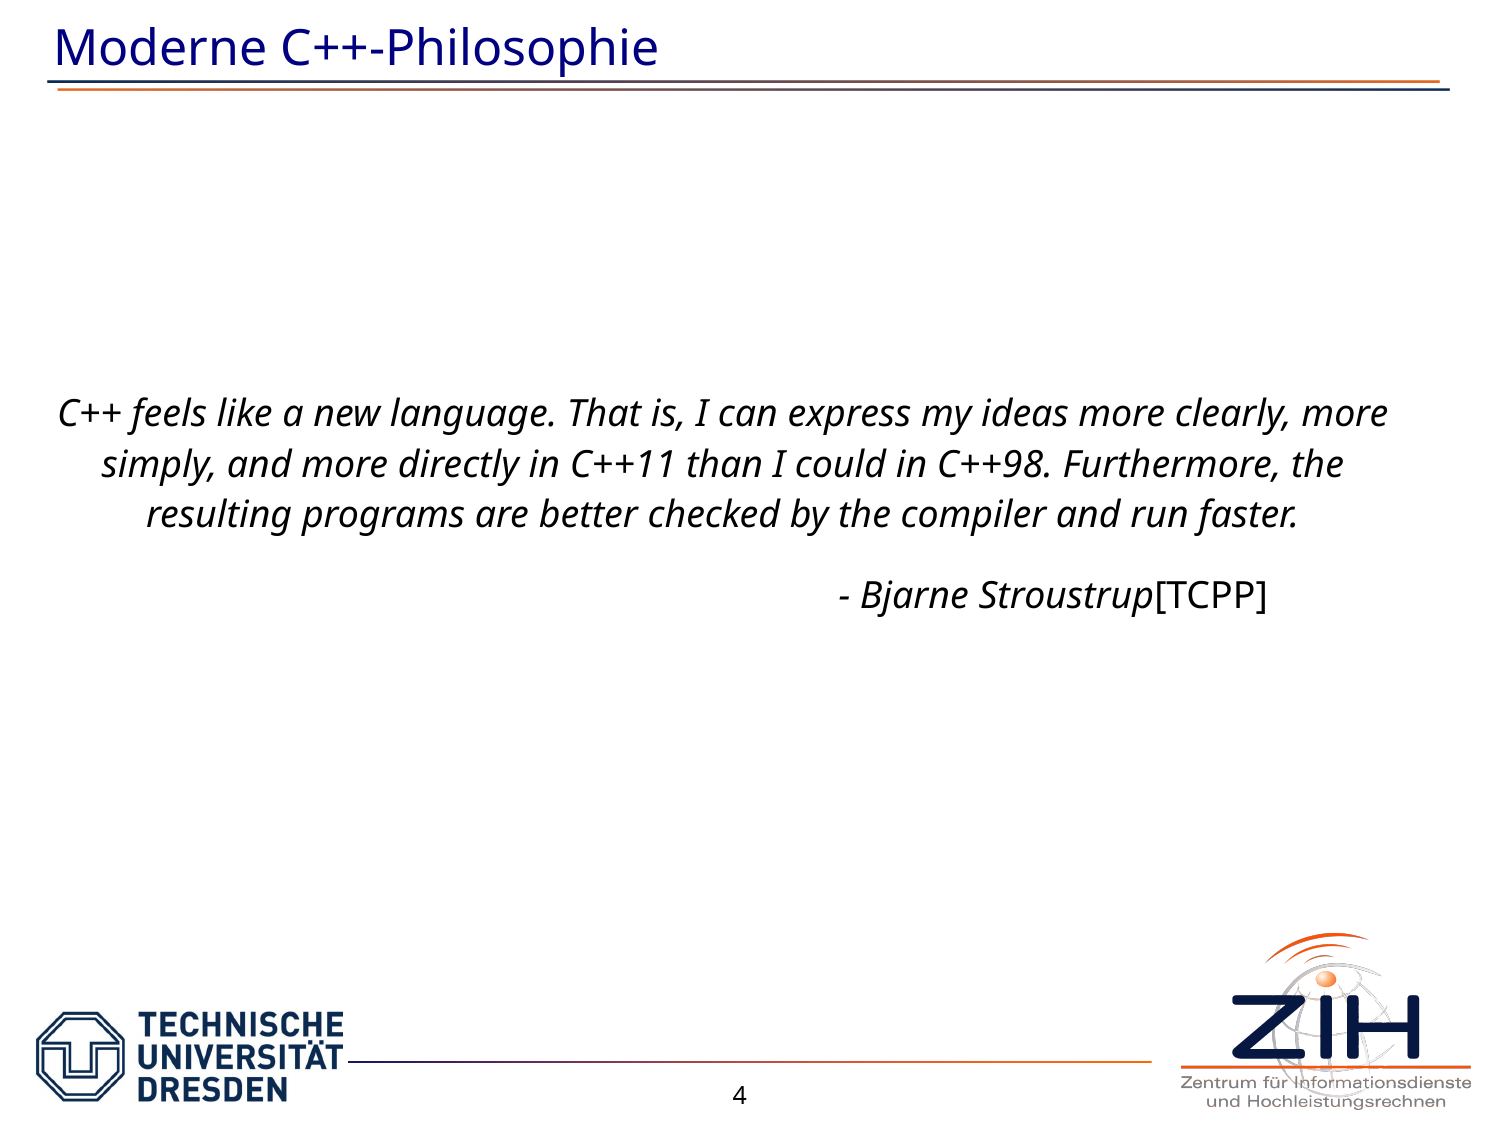

# Moderne C++-Philosophie
C++ feels like a new language. That is, I can express my ideas more clearly, more simply, and more directly in C++11 than I could in C++98. Furthermore, the resulting programs are better checked by the compiler and run faster.
- Bjarne Stroustrup[TCPP]
4